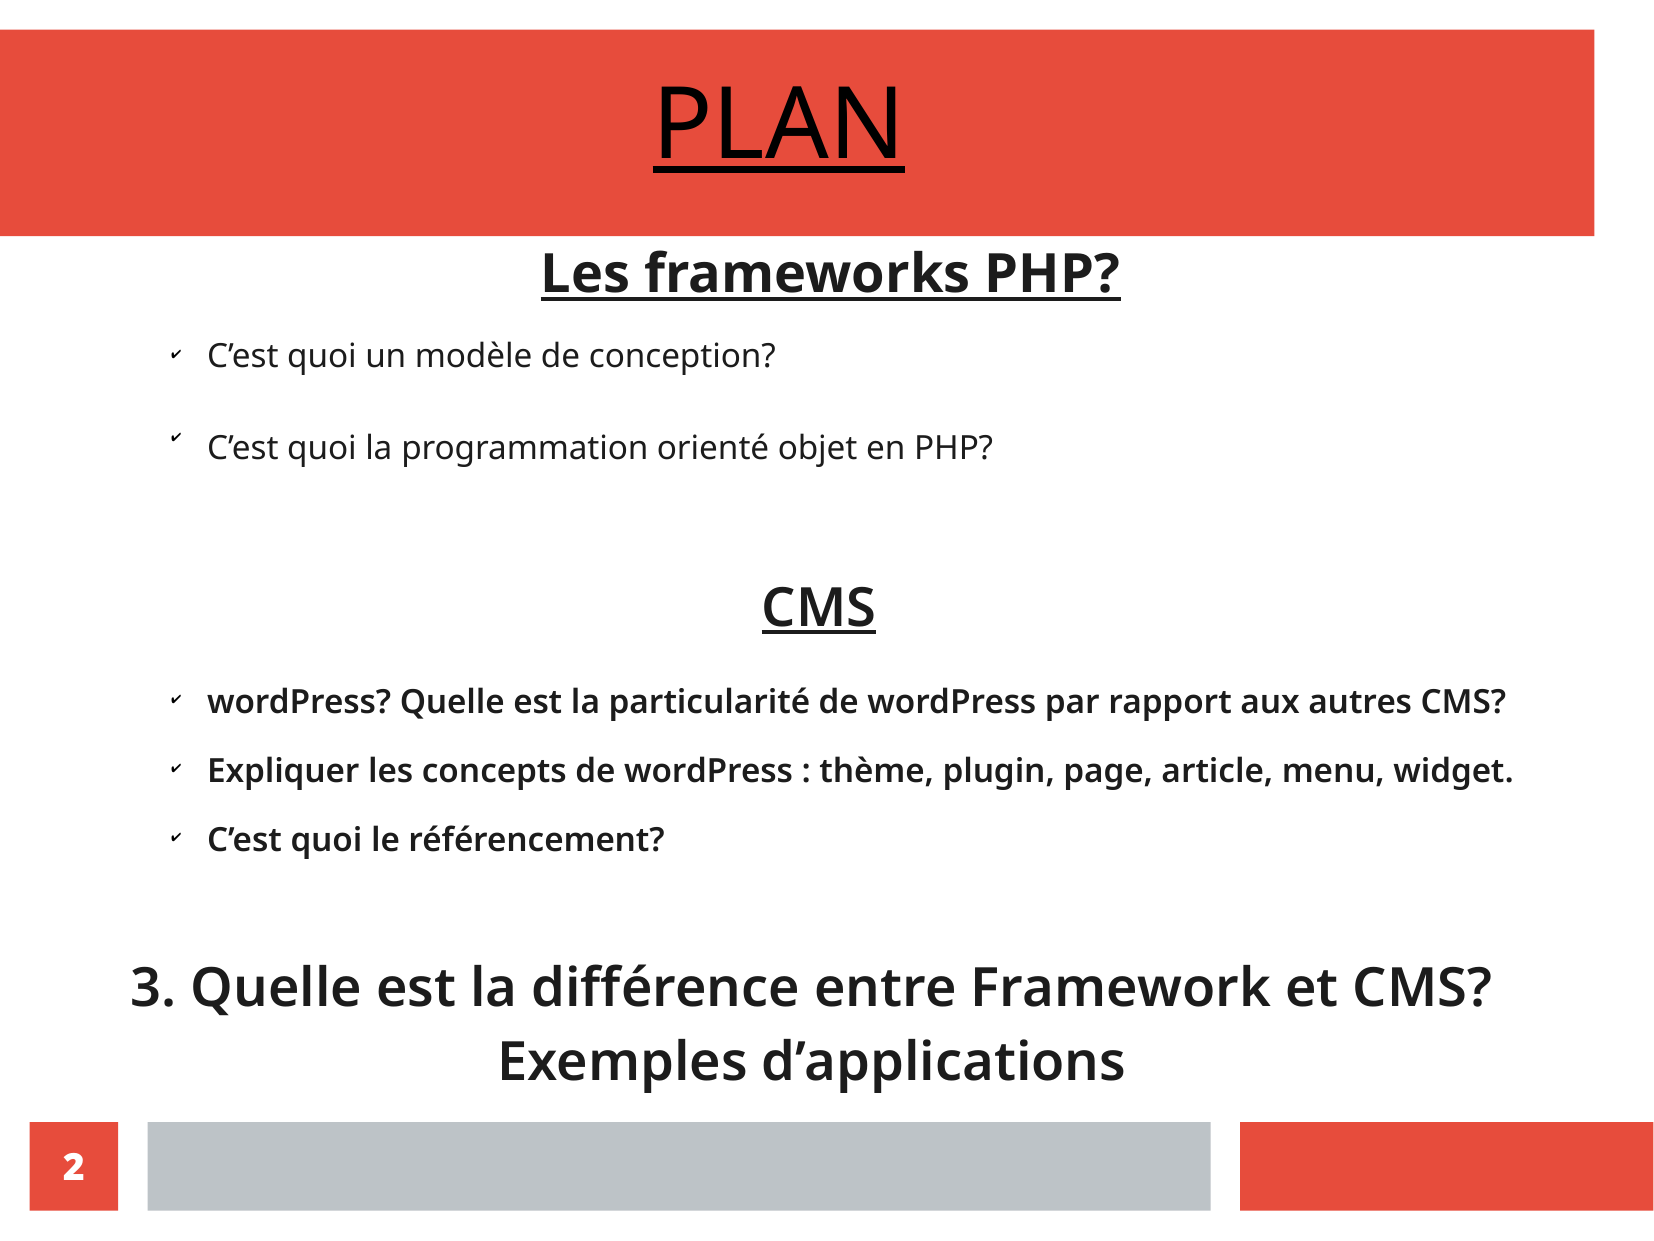

PLAN
#
Les frameworks PHP?
C’est quoi un modèle de conception?
C’est quoi la programmation orienté objet en PHP?
 CMS
wordPress? Quelle est la particularité de wordPress par rapport aux autres CMS?
Expliquer les concepts de wordPress : thème, plugin, page, article, menu, widget.
C’est quoi le référencement?
3. Quelle est la différence entre Framework et CMS?Exemples d’applications
2